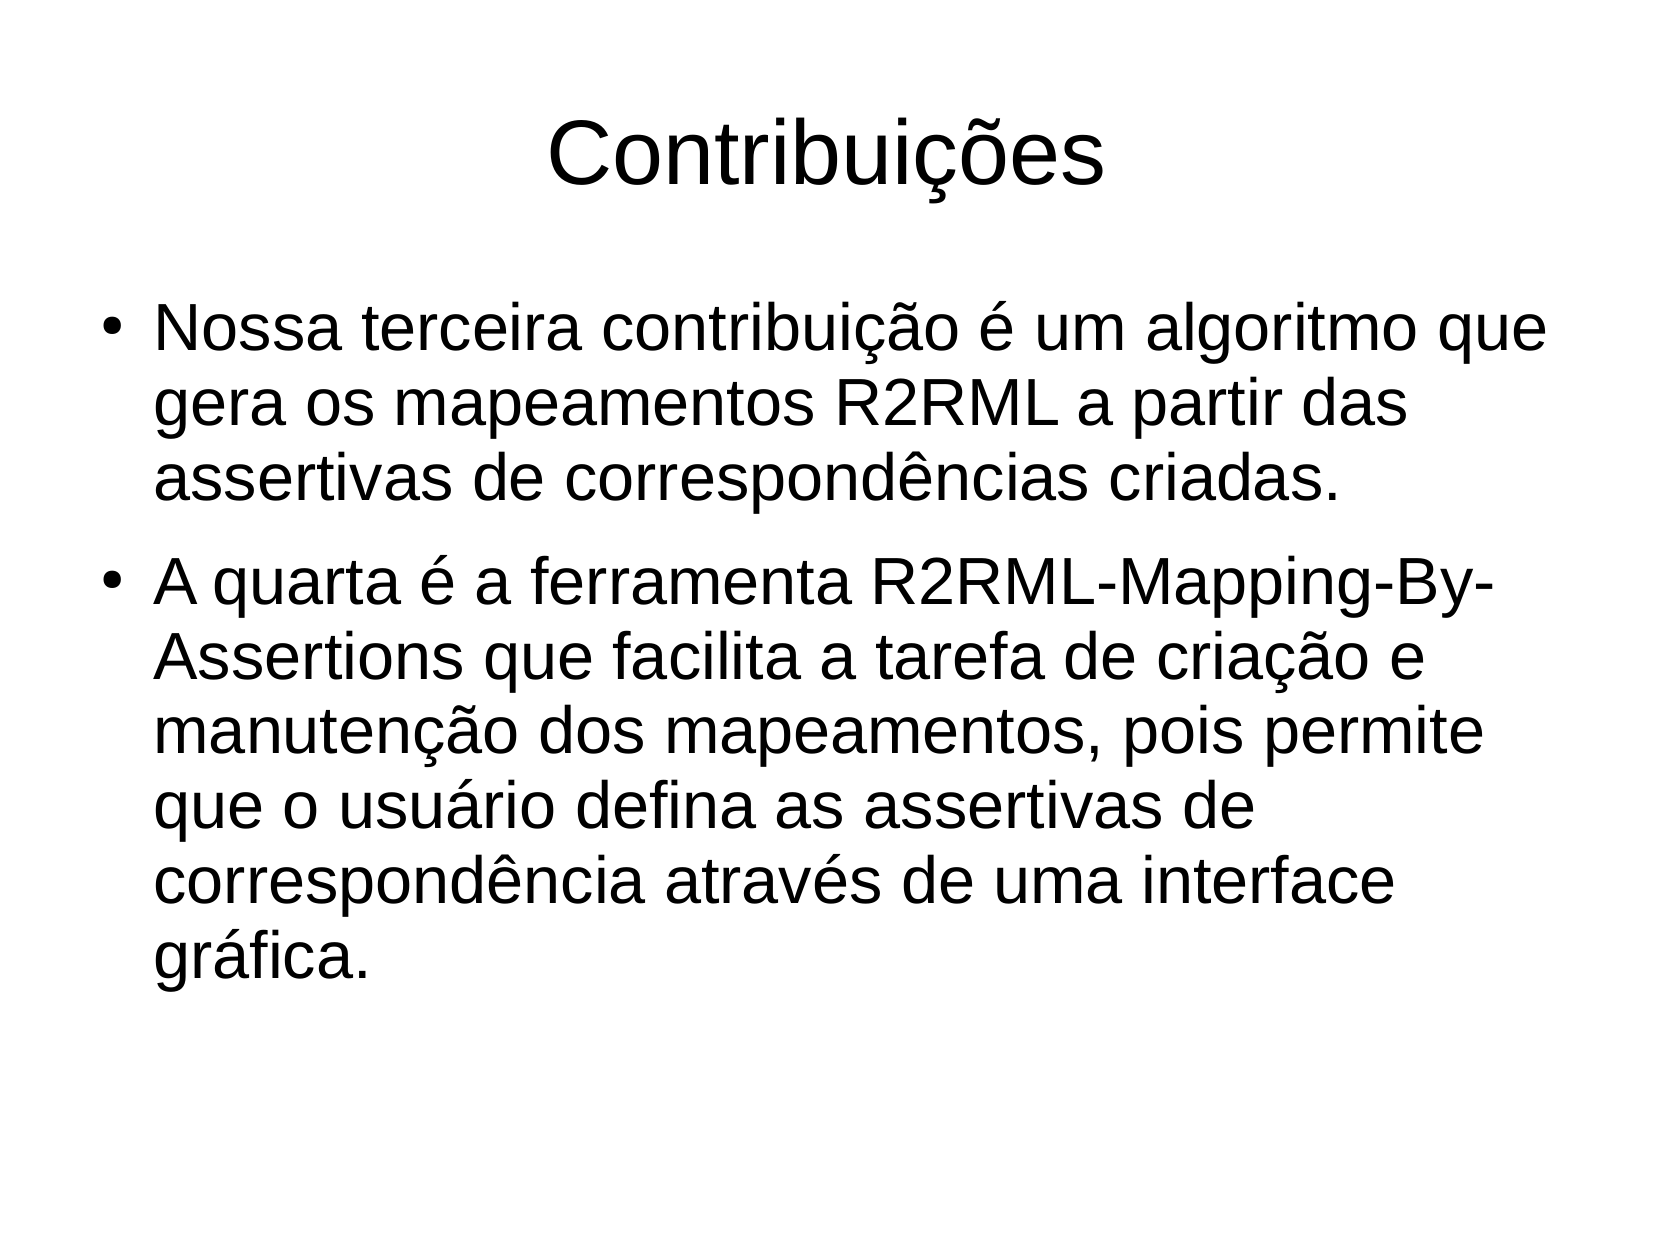

# Contribuições
Nossa terceira contribuição é um algoritmo que gera os mapeamentos R2RML a partir das assertivas de correspondências criadas.
A quarta é a ferramenta R2RML-Mapping-By-Assertions que facilita a tarefa de criação e manutenção dos mapeamentos, pois permite que o usuário defina as assertivas de correspondência através de uma interface gráfica.